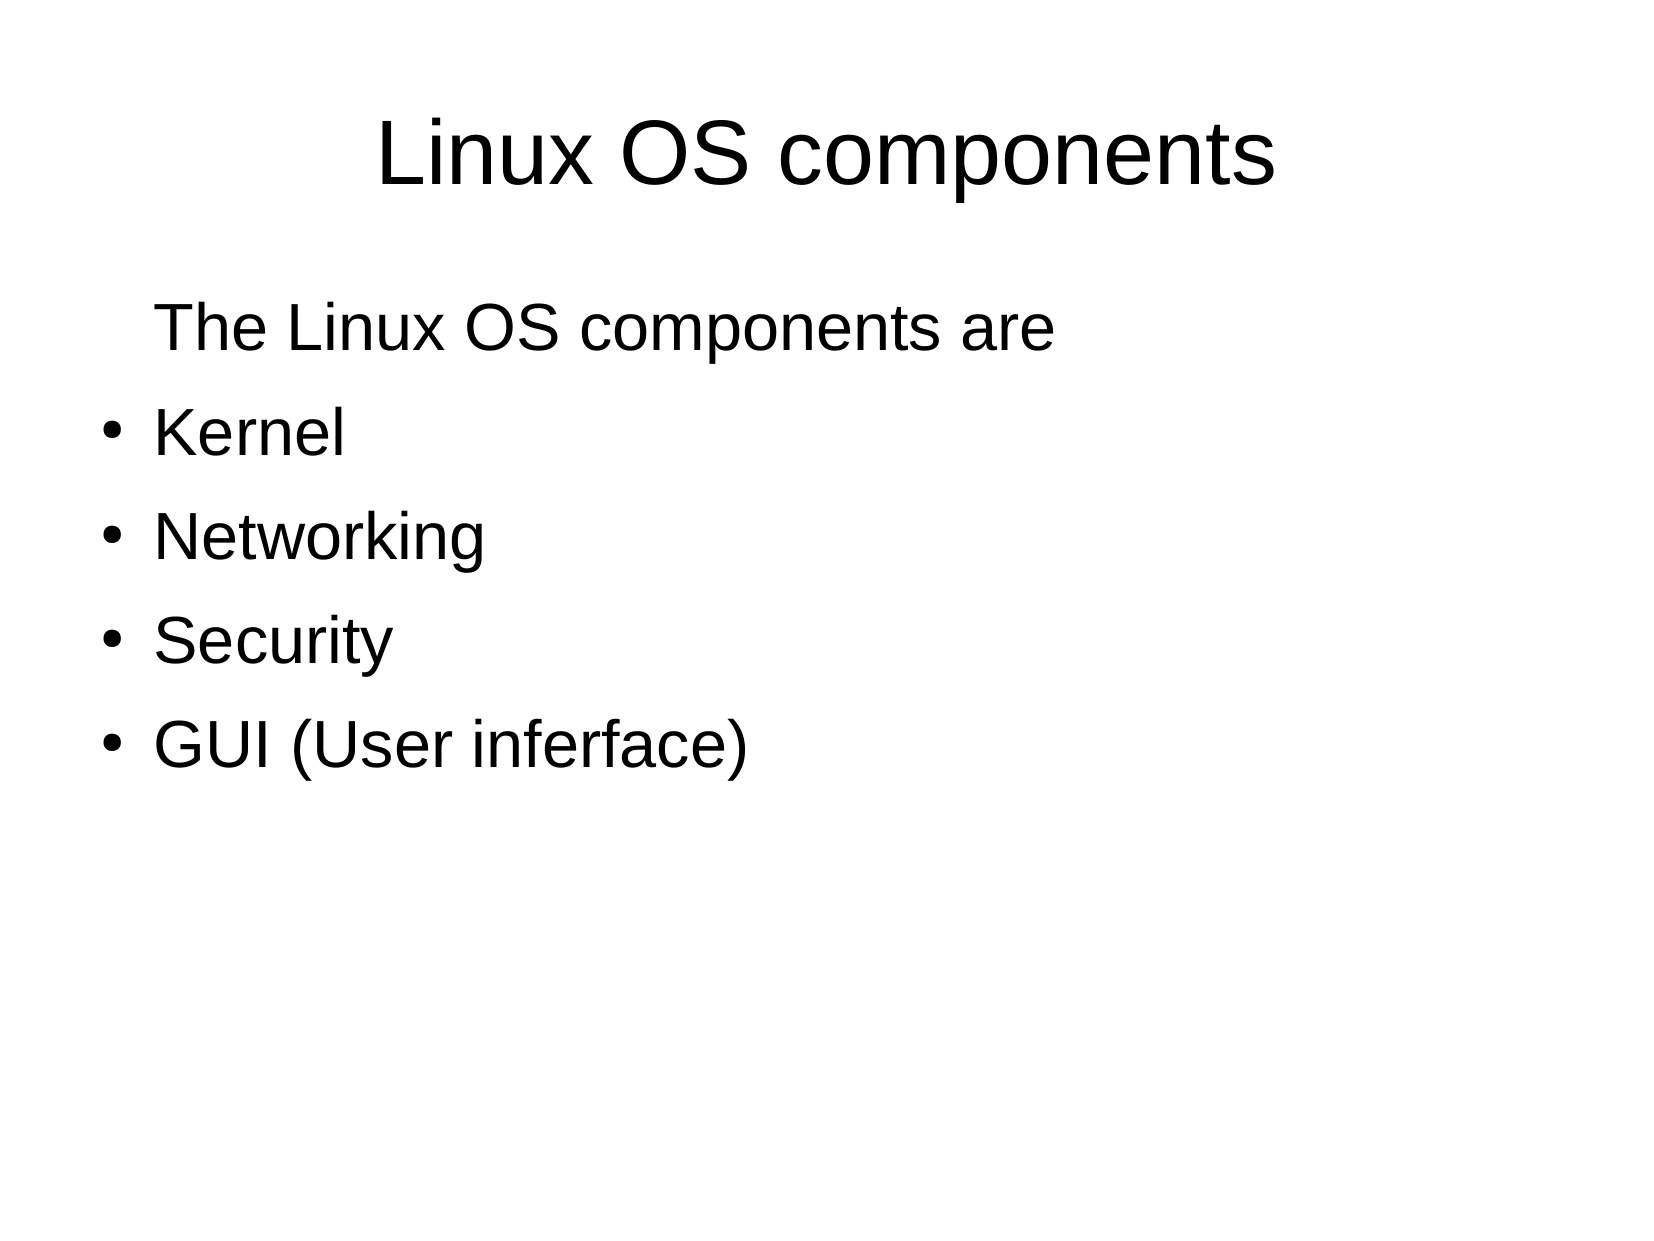

# Linux OS components
The Linux OS components are
Kernel
Networking
Security
GUI (User inferface)